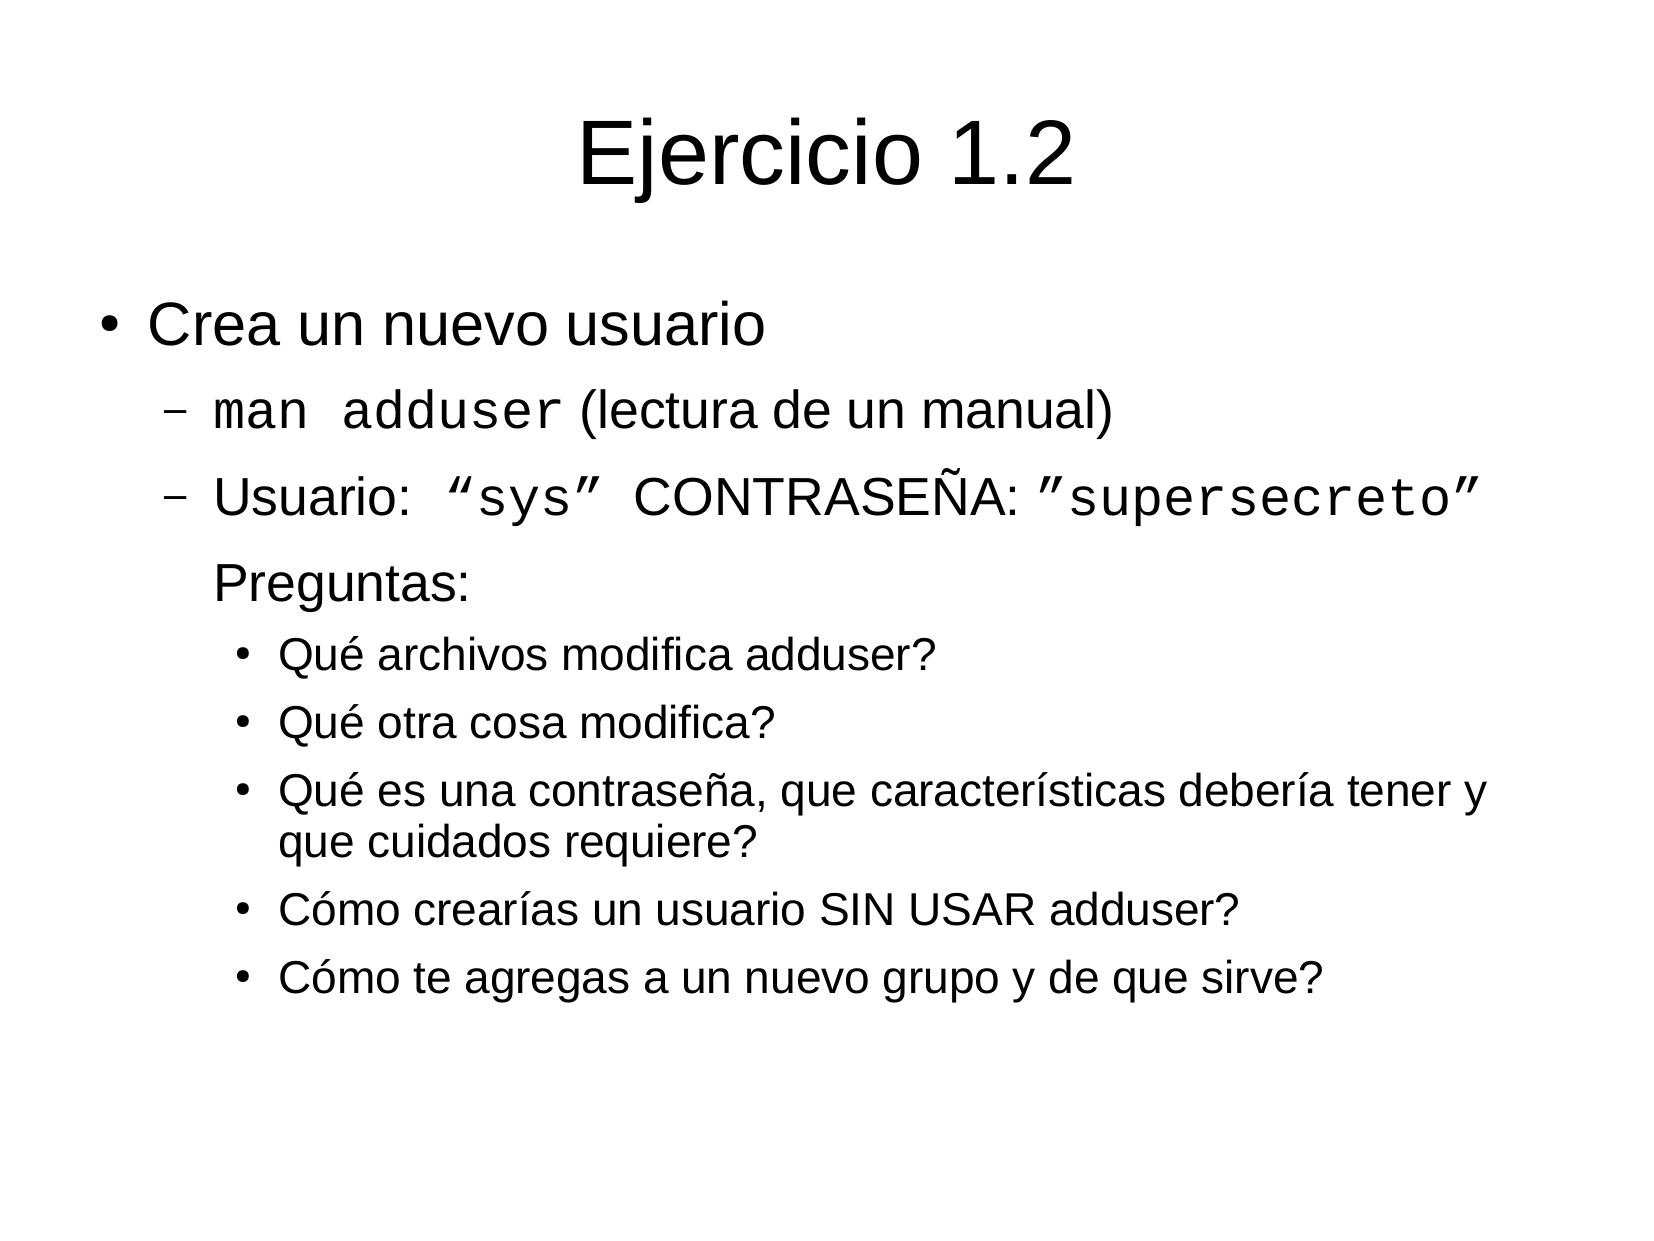

# Ejercicio 1.2
Crea un nuevo usuario
man adduser (lectura de un manual)
Usuario: “sys” CONTRASEÑA: ”supersecreto”
Preguntas:
Qué archivos modifica adduser?
Qué otra cosa modifica?
Qué es una contraseña, que características debería tener y que cuidados requiere?
Cómo crearías un usuario SIN USAR adduser?
Cómo te agregas a un nuevo grupo y de que sirve?